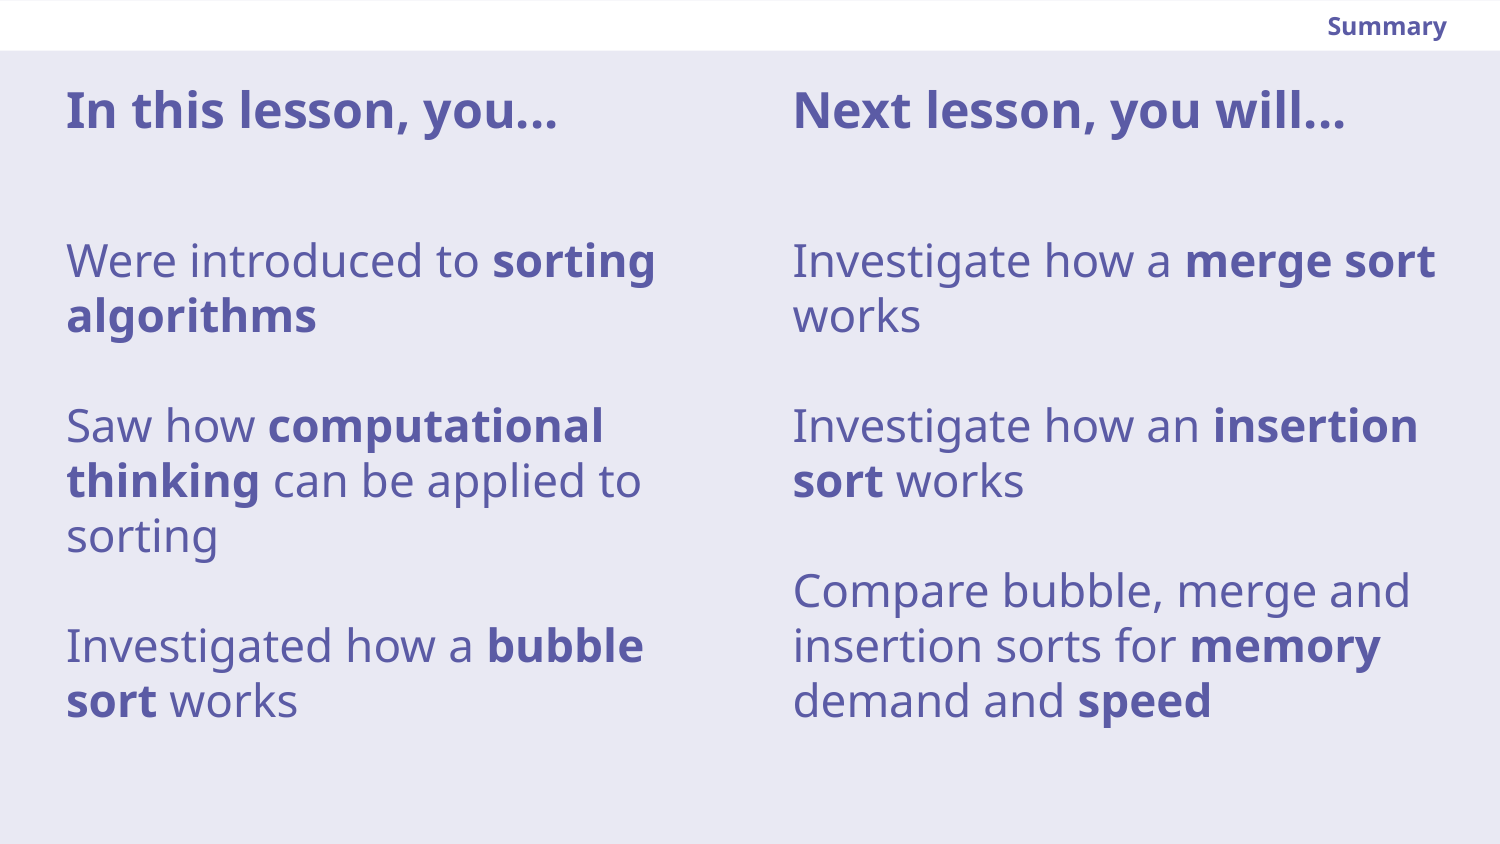

# Summary
In this lesson, you...
Next lesson, you will...
Were introduced to sorting algorithms
Saw how computational thinking can be applied to sorting
Investigated how a bubble sort works
Investigate how a merge sort works
Investigate how an insertion sort works
Compare bubble, merge and insertion sorts for memory demand and speed